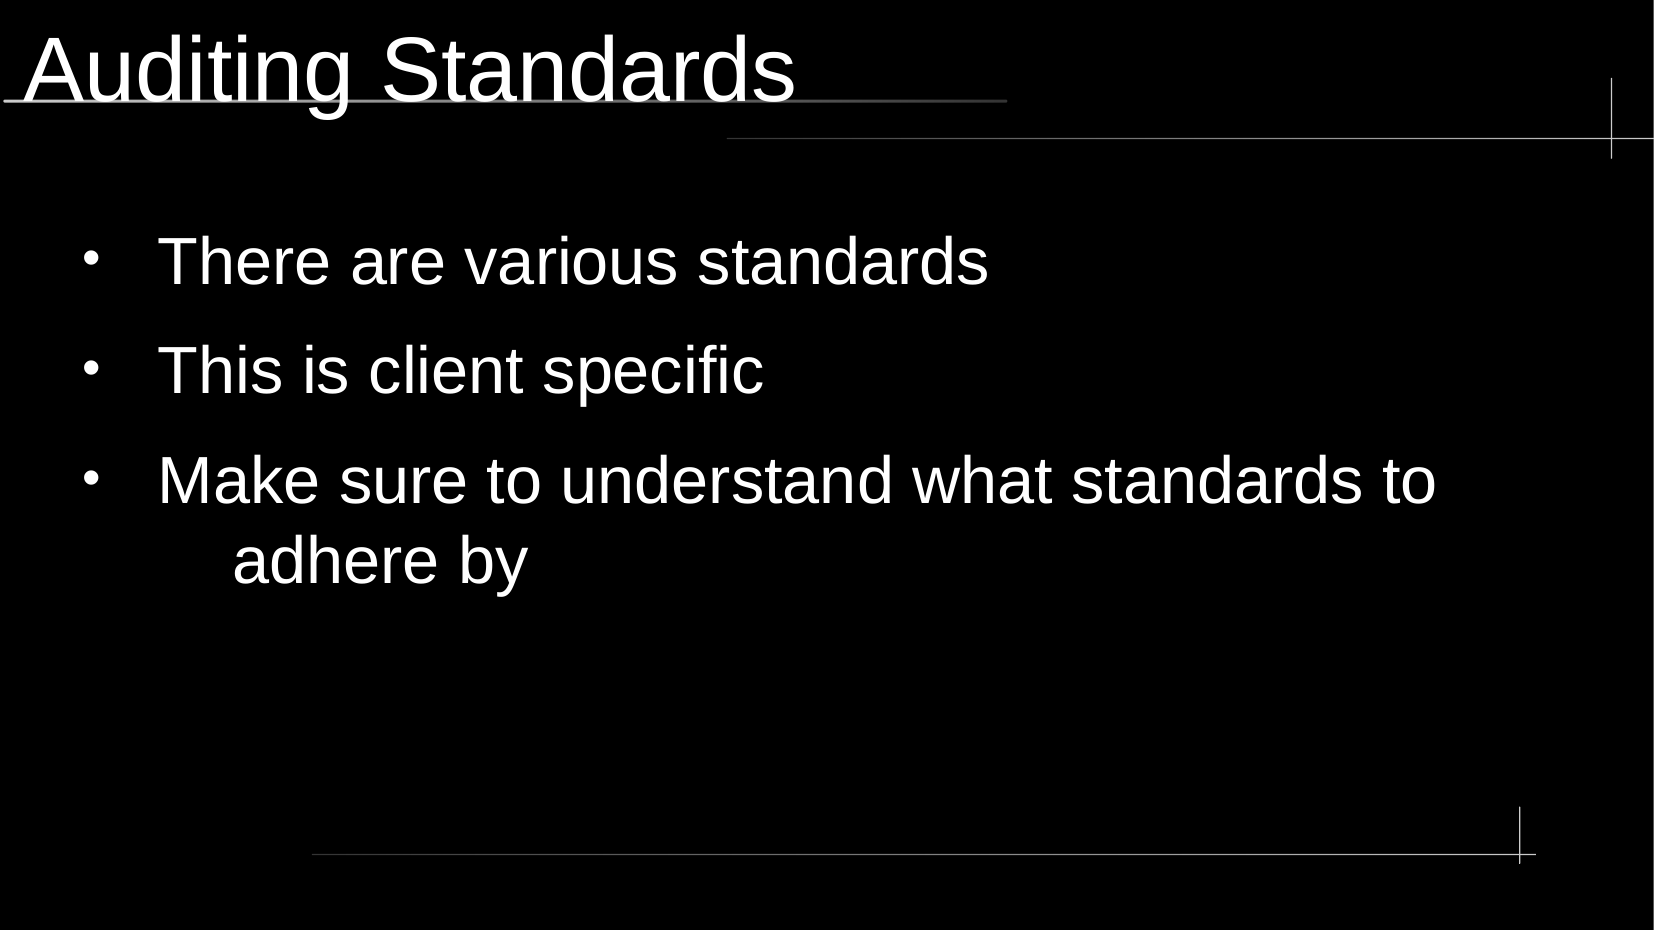

# Auditing Standards
There are various standards
This is client specific
Make sure to understand what standards to adhere by